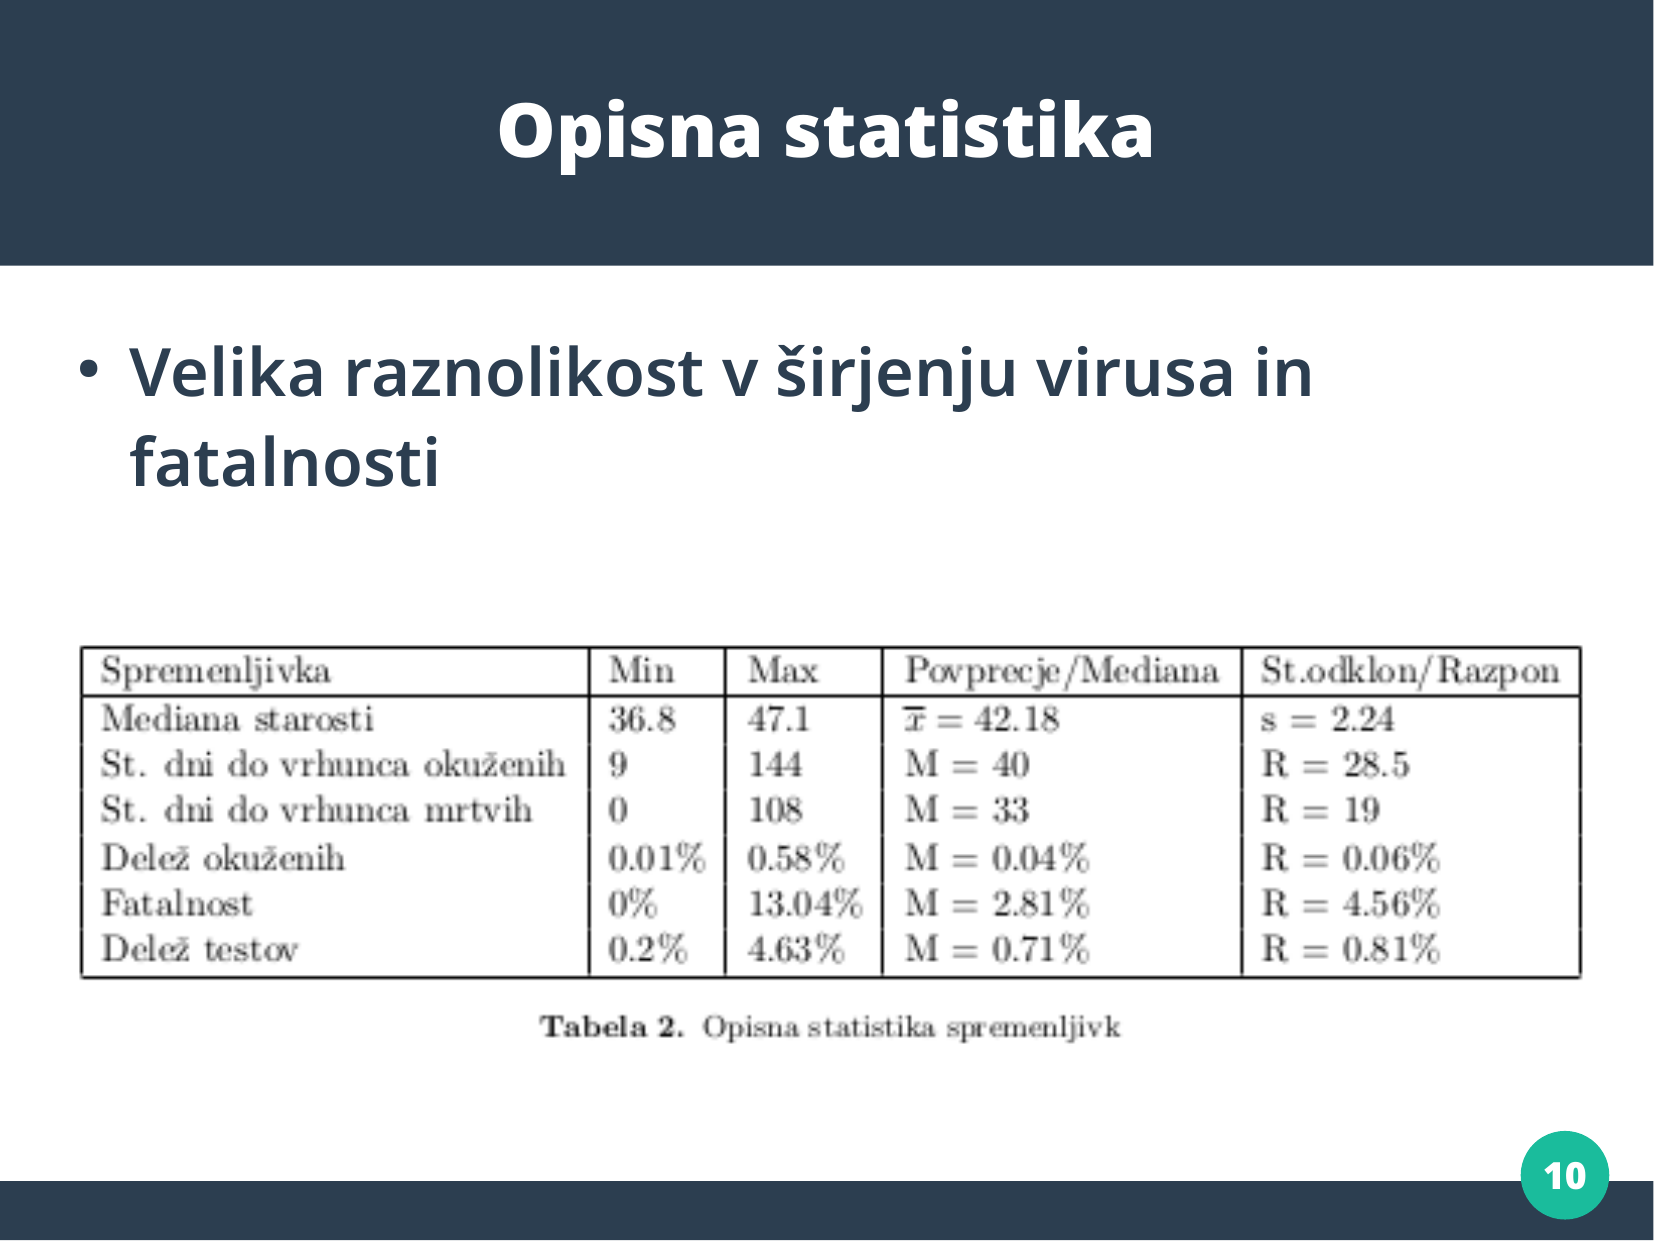

# Opisna statistika
Velika raznolikost v širjenju virusa in fatalnosti
10